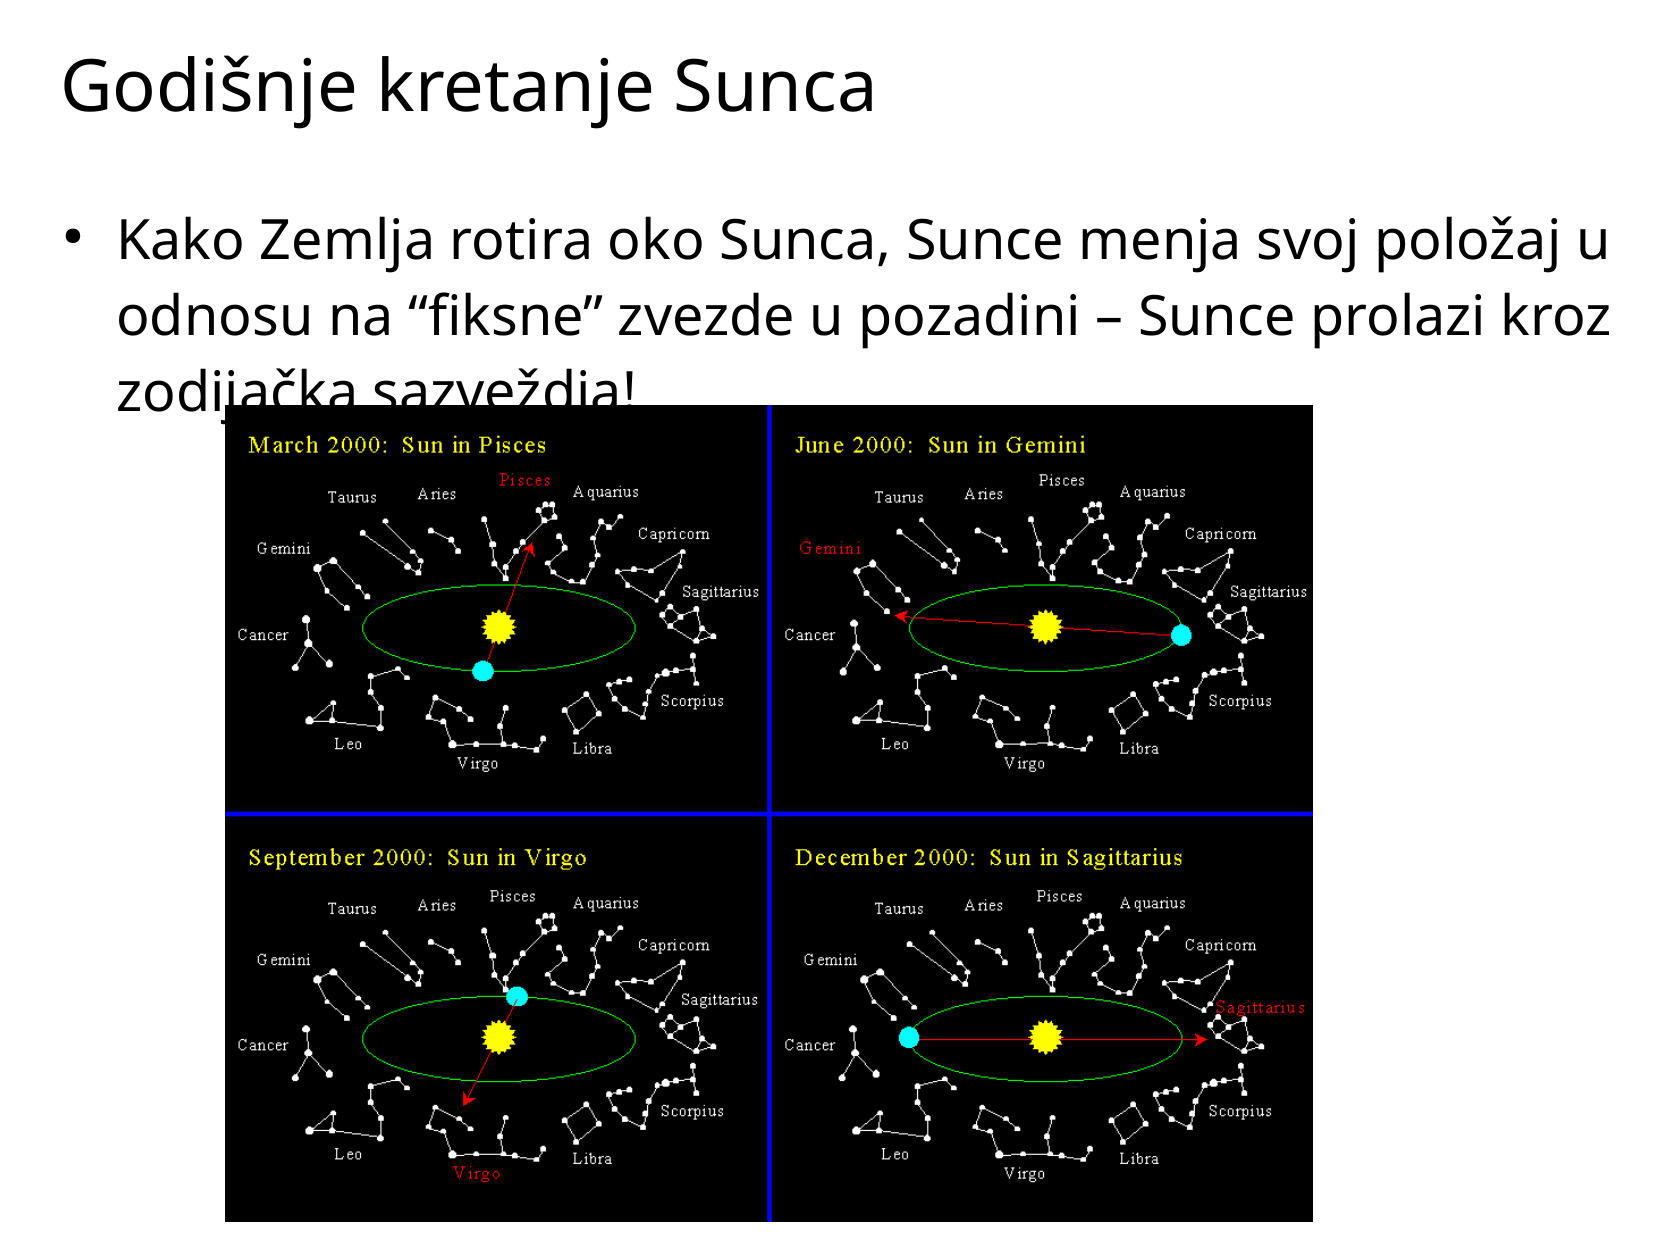

# Godišnje kretanje Sunca
Kako Zemlja rotira oko Sunca, Sunce menja svoj položaj u odnosu na “fiksne” zvezde u pozadini – Sunce prolazi kroz zodijačka sazveždja!